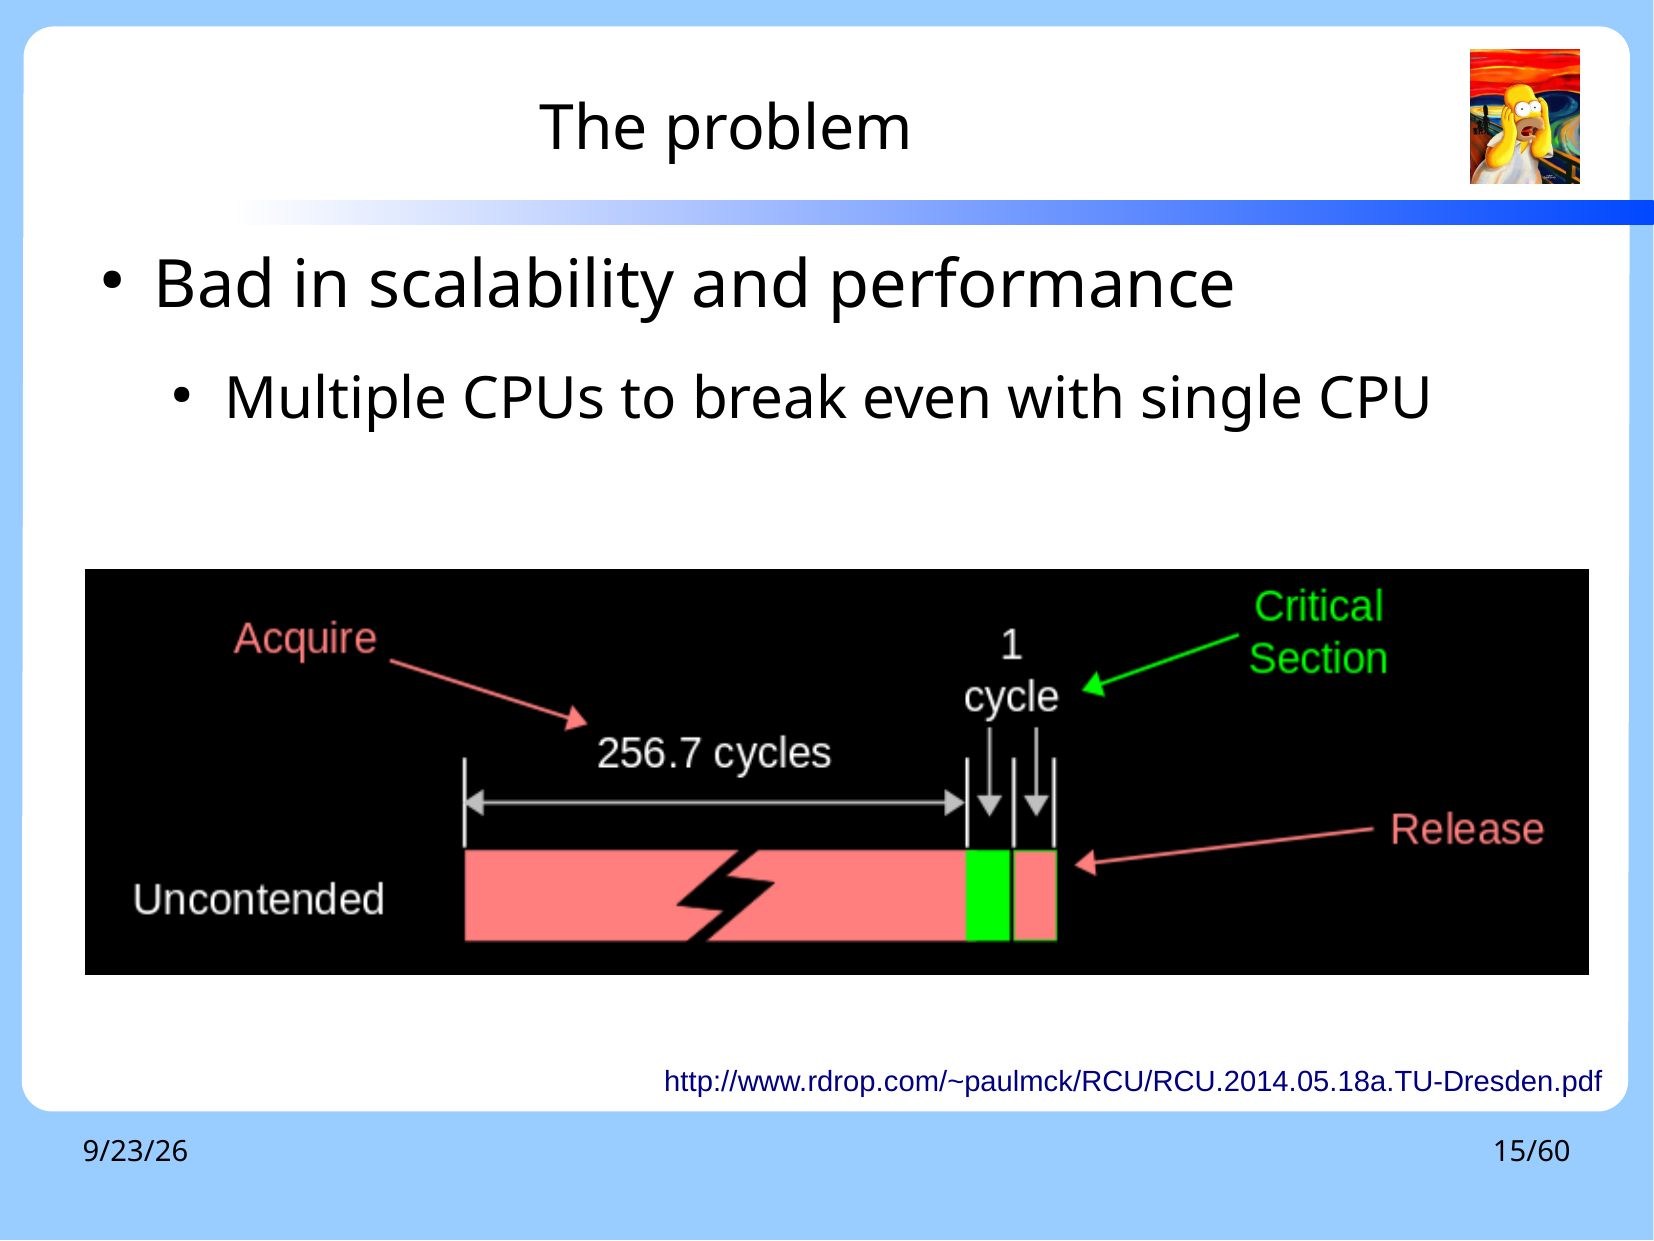

# The problem
Bad in scalability and performance
Multiple CPUs to break even with single CPU
http://www.rdrop.com/~paulmck/RCU/RCU.2014.05.18a.TU-Dresden.pdf
15